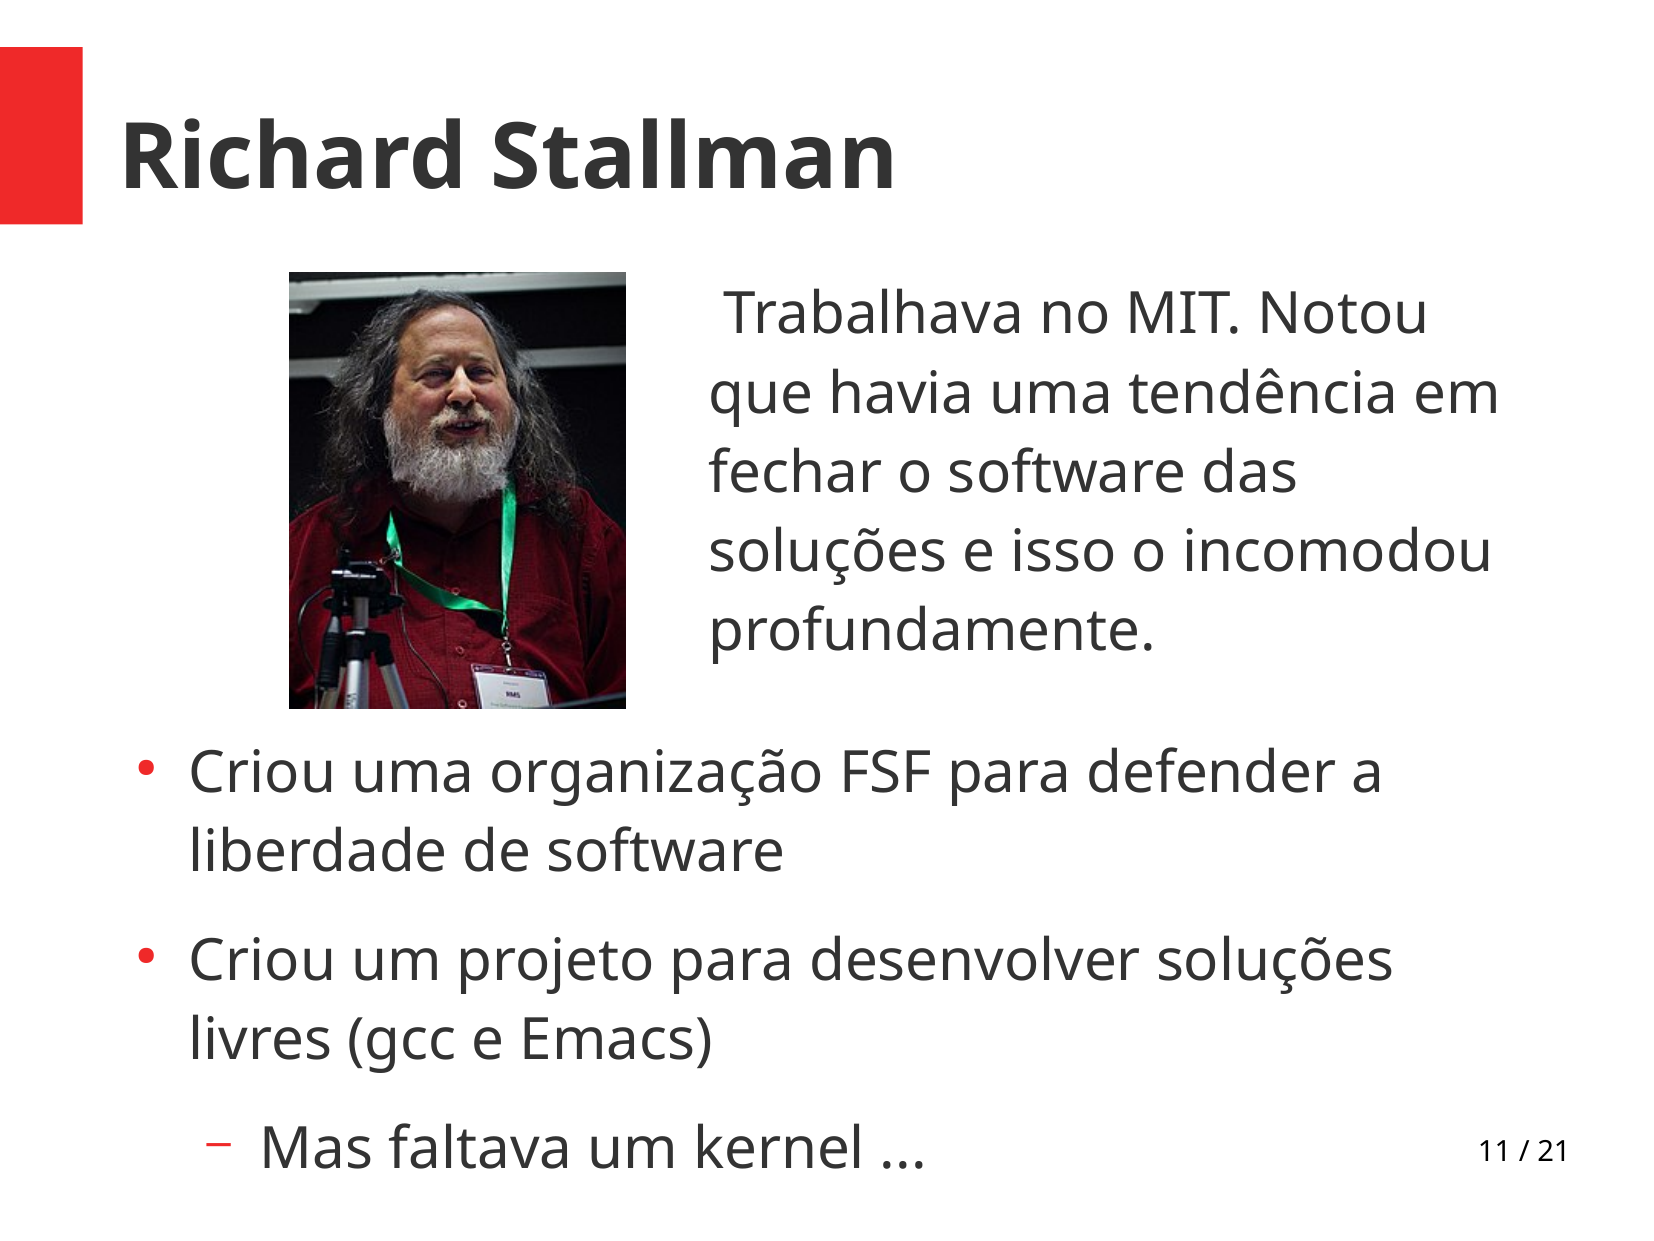

# Richard Stallman
 Trabalhava no MIT. Notou que havia uma tendência em fechar o software das soluções e isso o incomodou profundamente.
Criou uma organização FSF para defender a liberdade de software
Criou um projeto para desenvolver soluções livres (gcc e Emacs)
Mas faltava um kernel ...
11